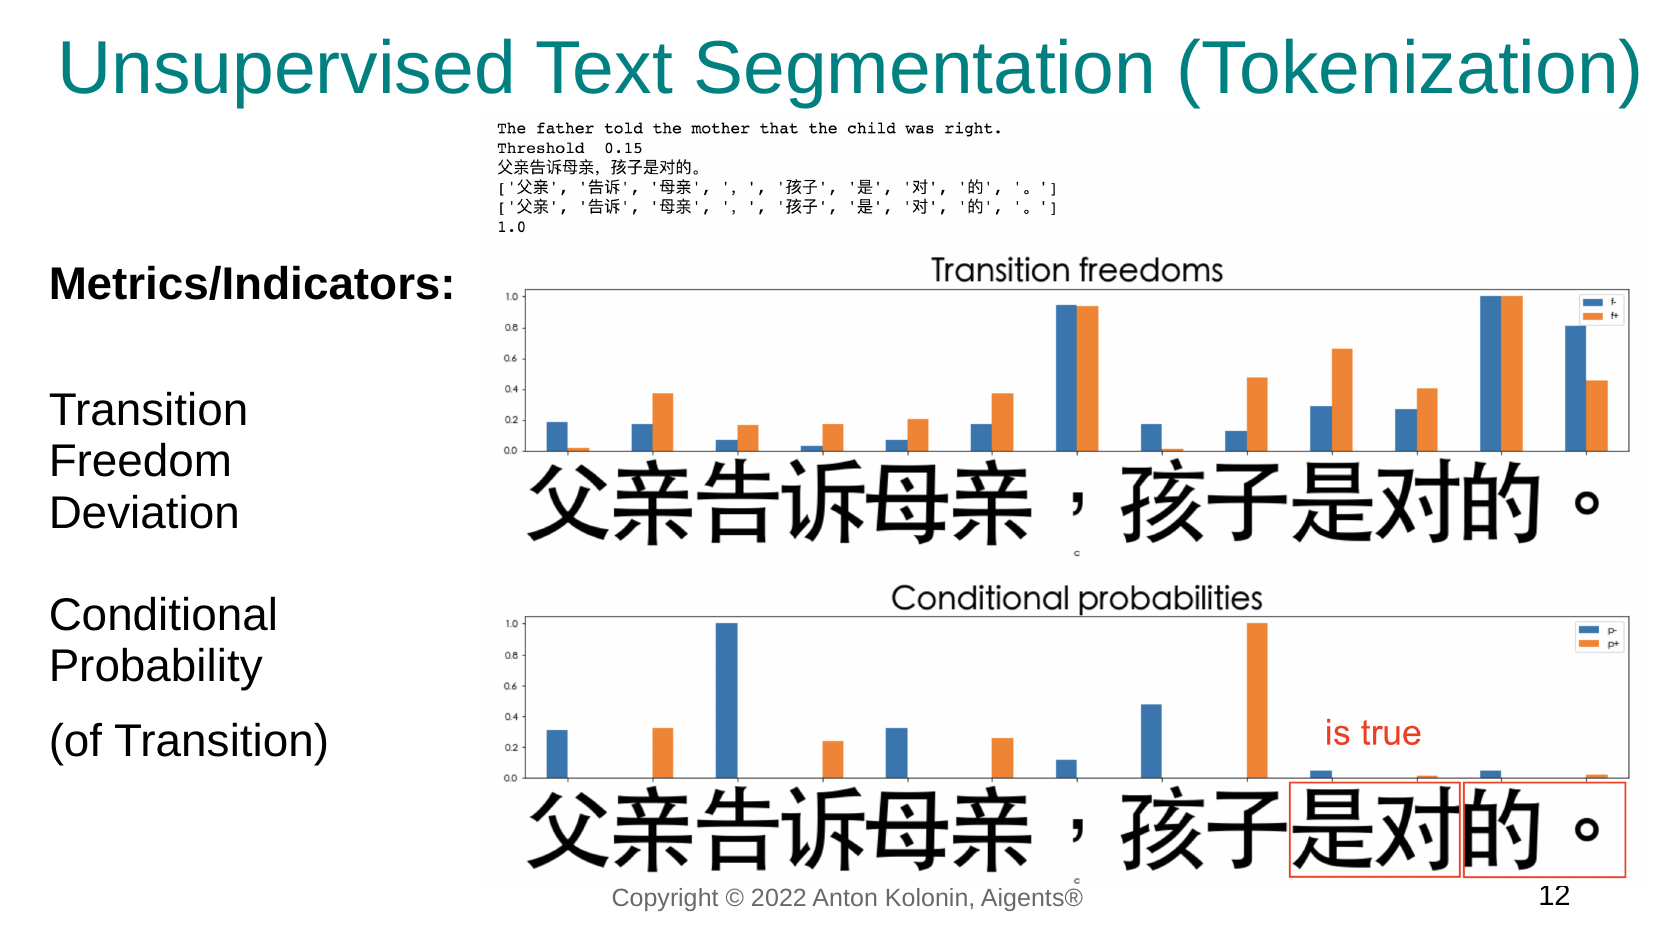

Unsupervised Text Segmentation (Tokenization)
Metrics/Indicators:
Transition
Freedom
Deviation
Conditional
Probability
(of Transition)
Copyright © 2022 Anton Kolonin, Aigents®
12